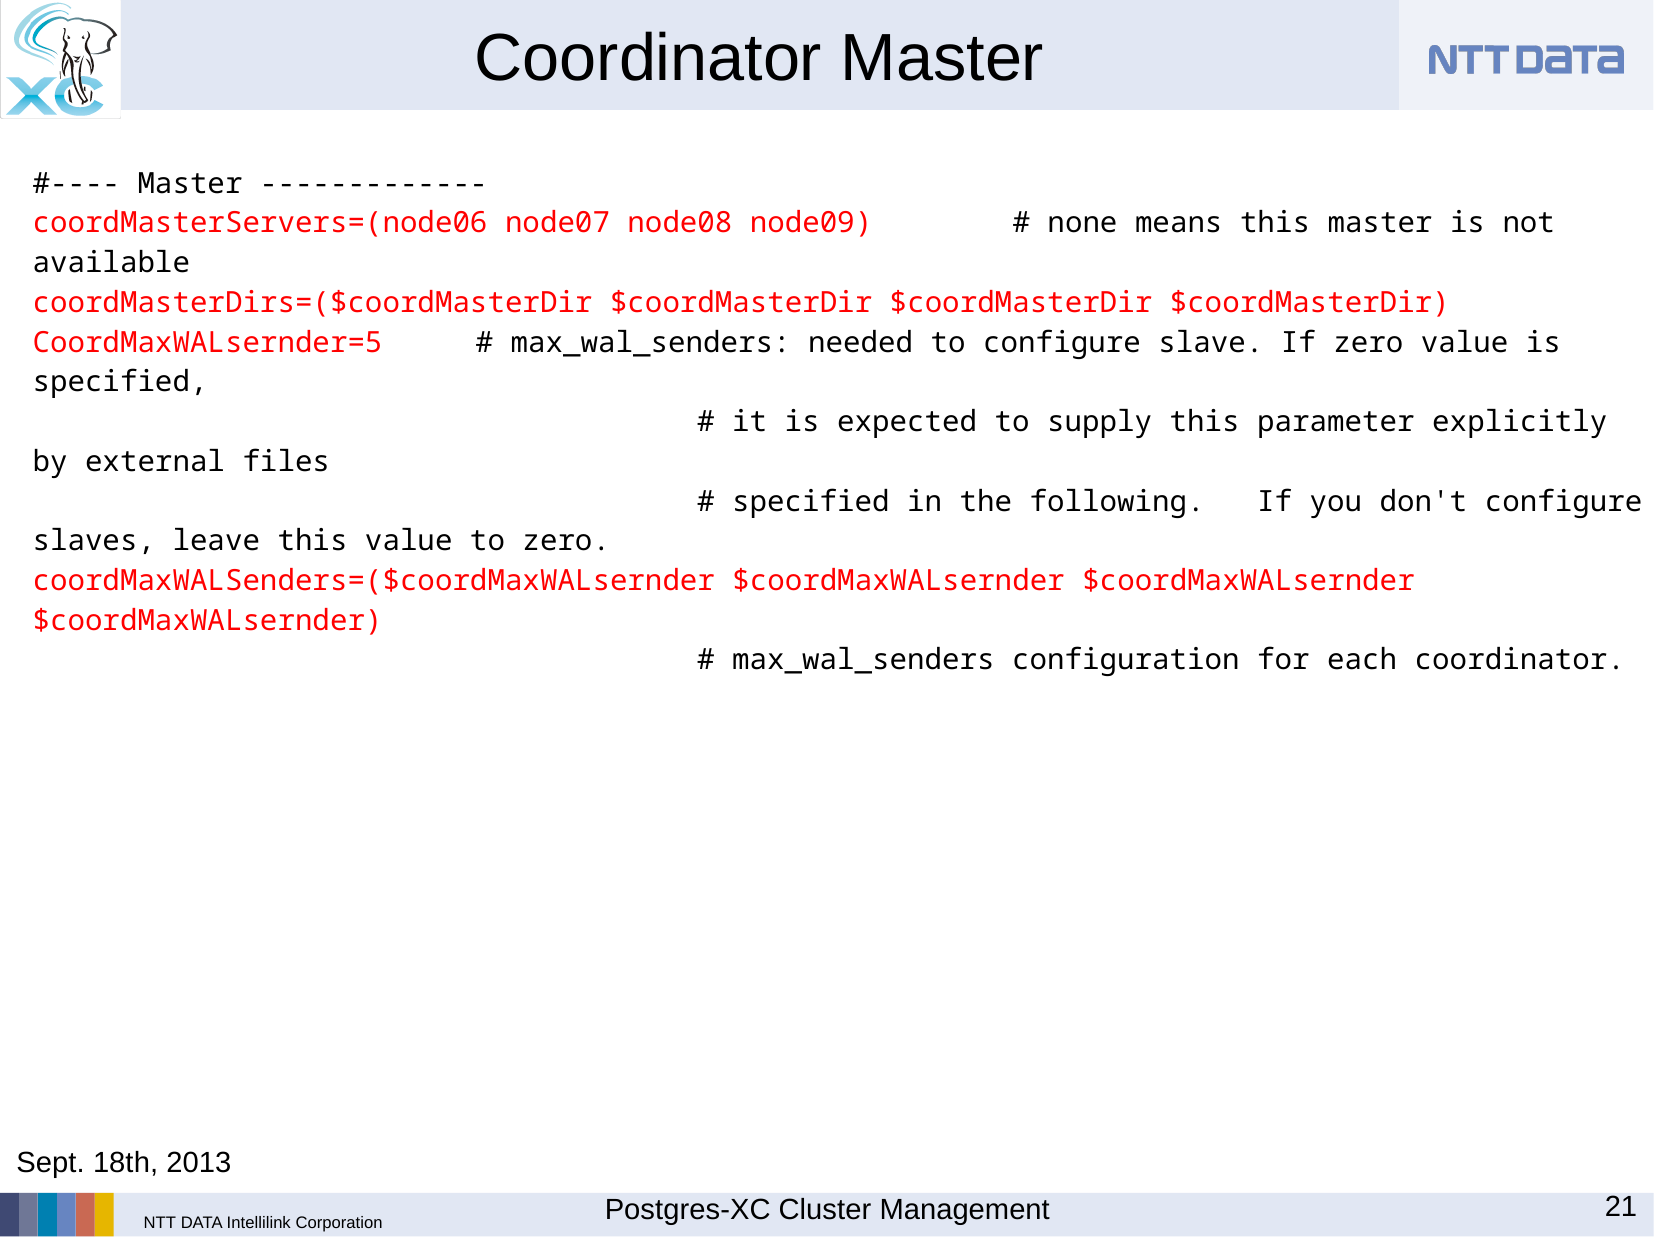

# Coordinator Master
#---- Master -------------
coordMasterServers=(node06 node07 node08 node09) # none means this master is not available
coordMasterDirs=($coordMasterDir $coordMasterDir $coordMasterDir $coordMasterDir)
CoordMaxWALsernder=5		# max_wal_senders: needed to configure slave. If zero value is specified,
 				# it is expected to supply this parameter explicitly by external files
 				# specified in the following. If you don't configure slaves, leave this value to zero.
coordMaxWALSenders=($coordMaxWALsernder $coordMaxWALsernder $coordMaxWALsernder $coordMaxWALsernder)
 				# max_wal_senders configuration for each coordinator.
Sept. 18th, 2013
21
Postgres-XC Cluster Management